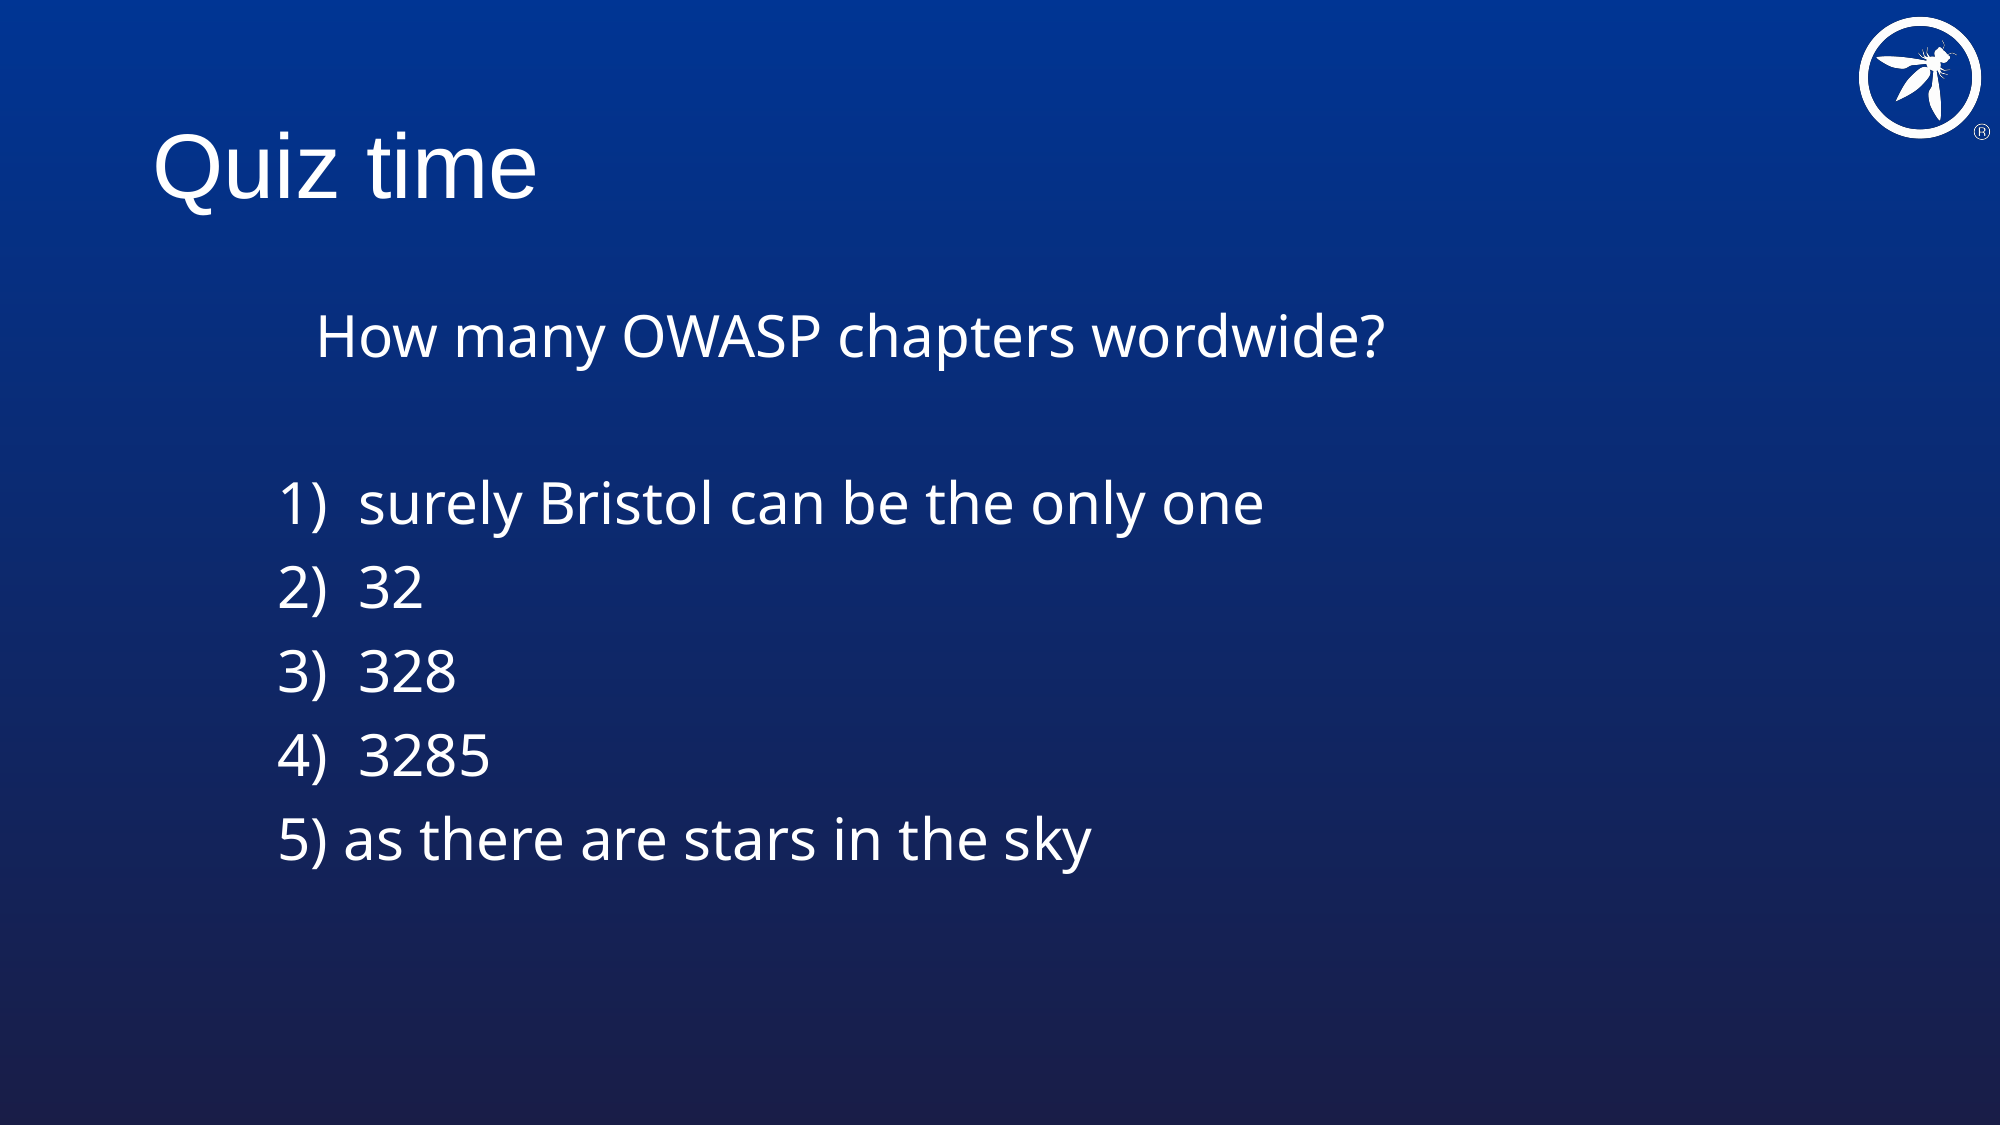

# Quiz time
How many OWASP chapters wordwide?
 surely Bristol can be the only one
 32
 328
 3285
 as there are stars in the sky